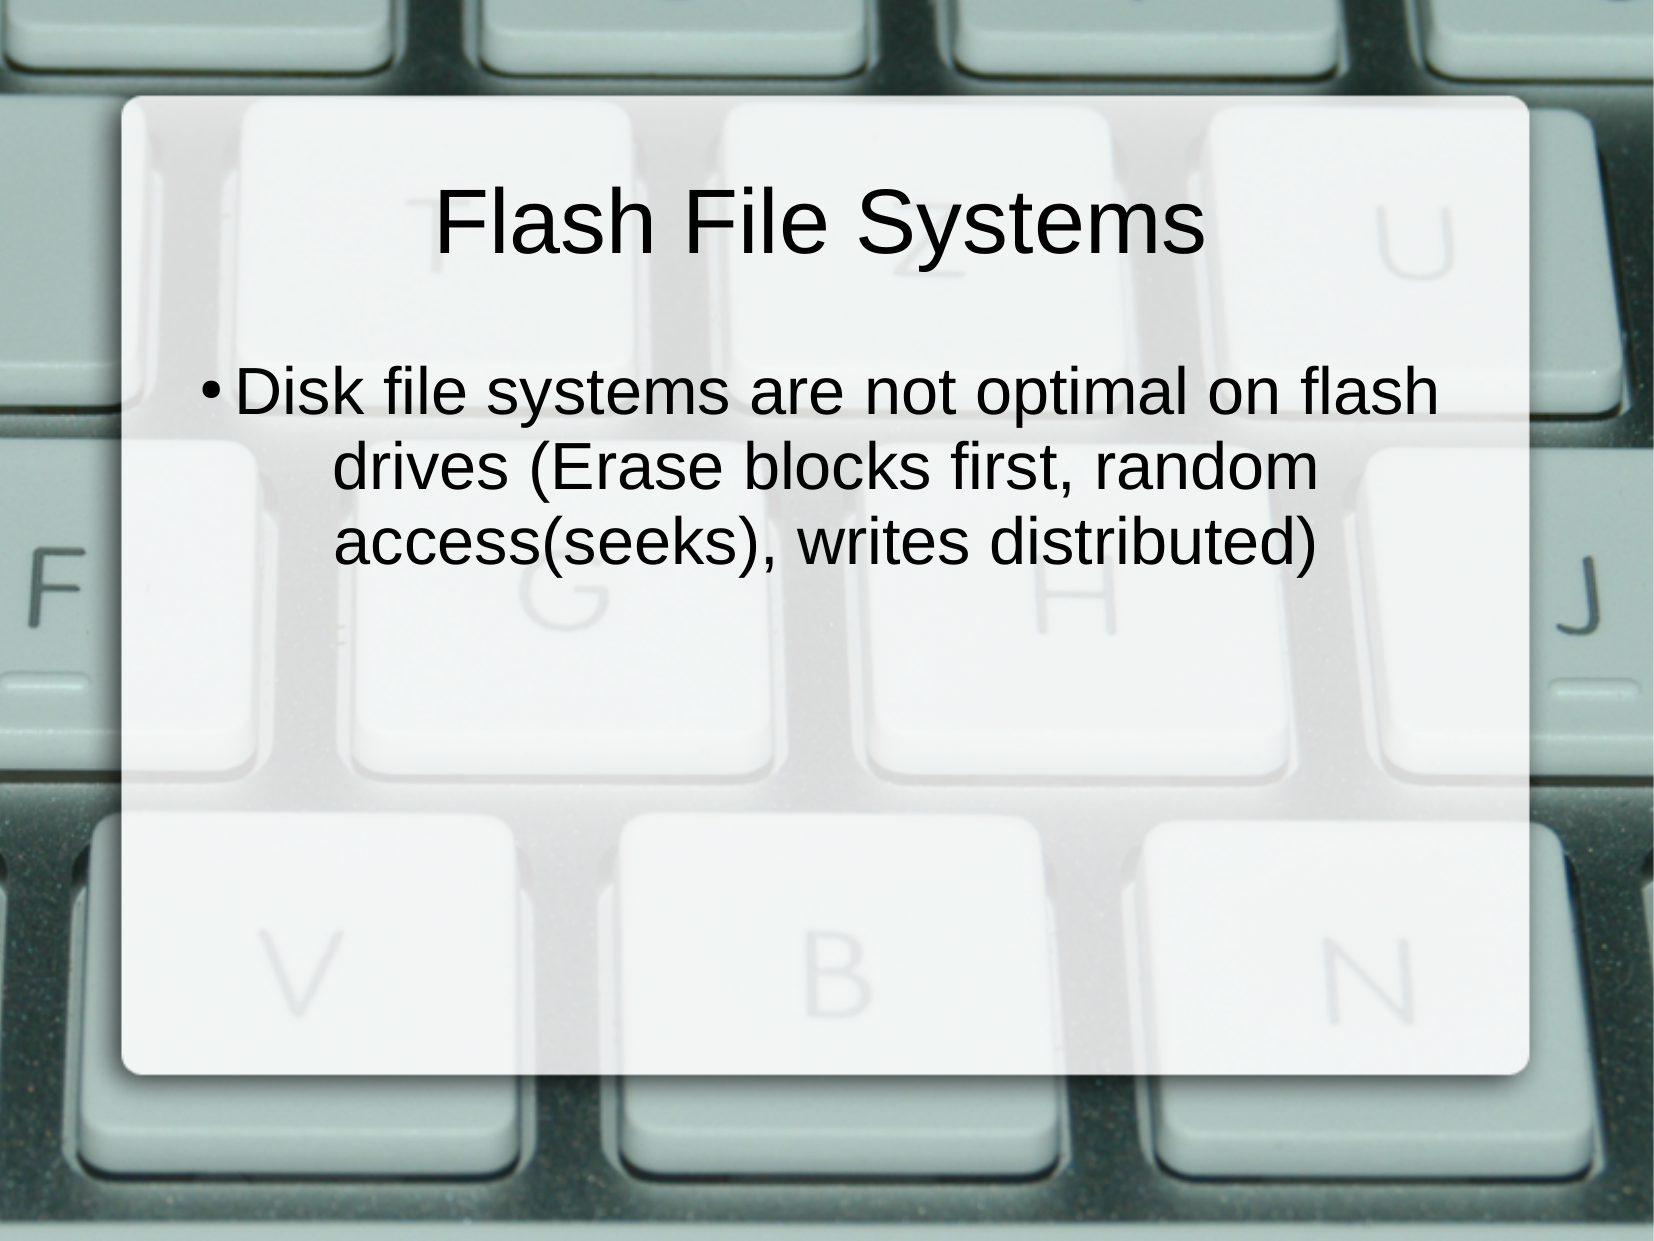

# Flash File Systems
Disk file systems are not optimal on flash drives (Erase blocks first, random access(seeks), writes distributed)